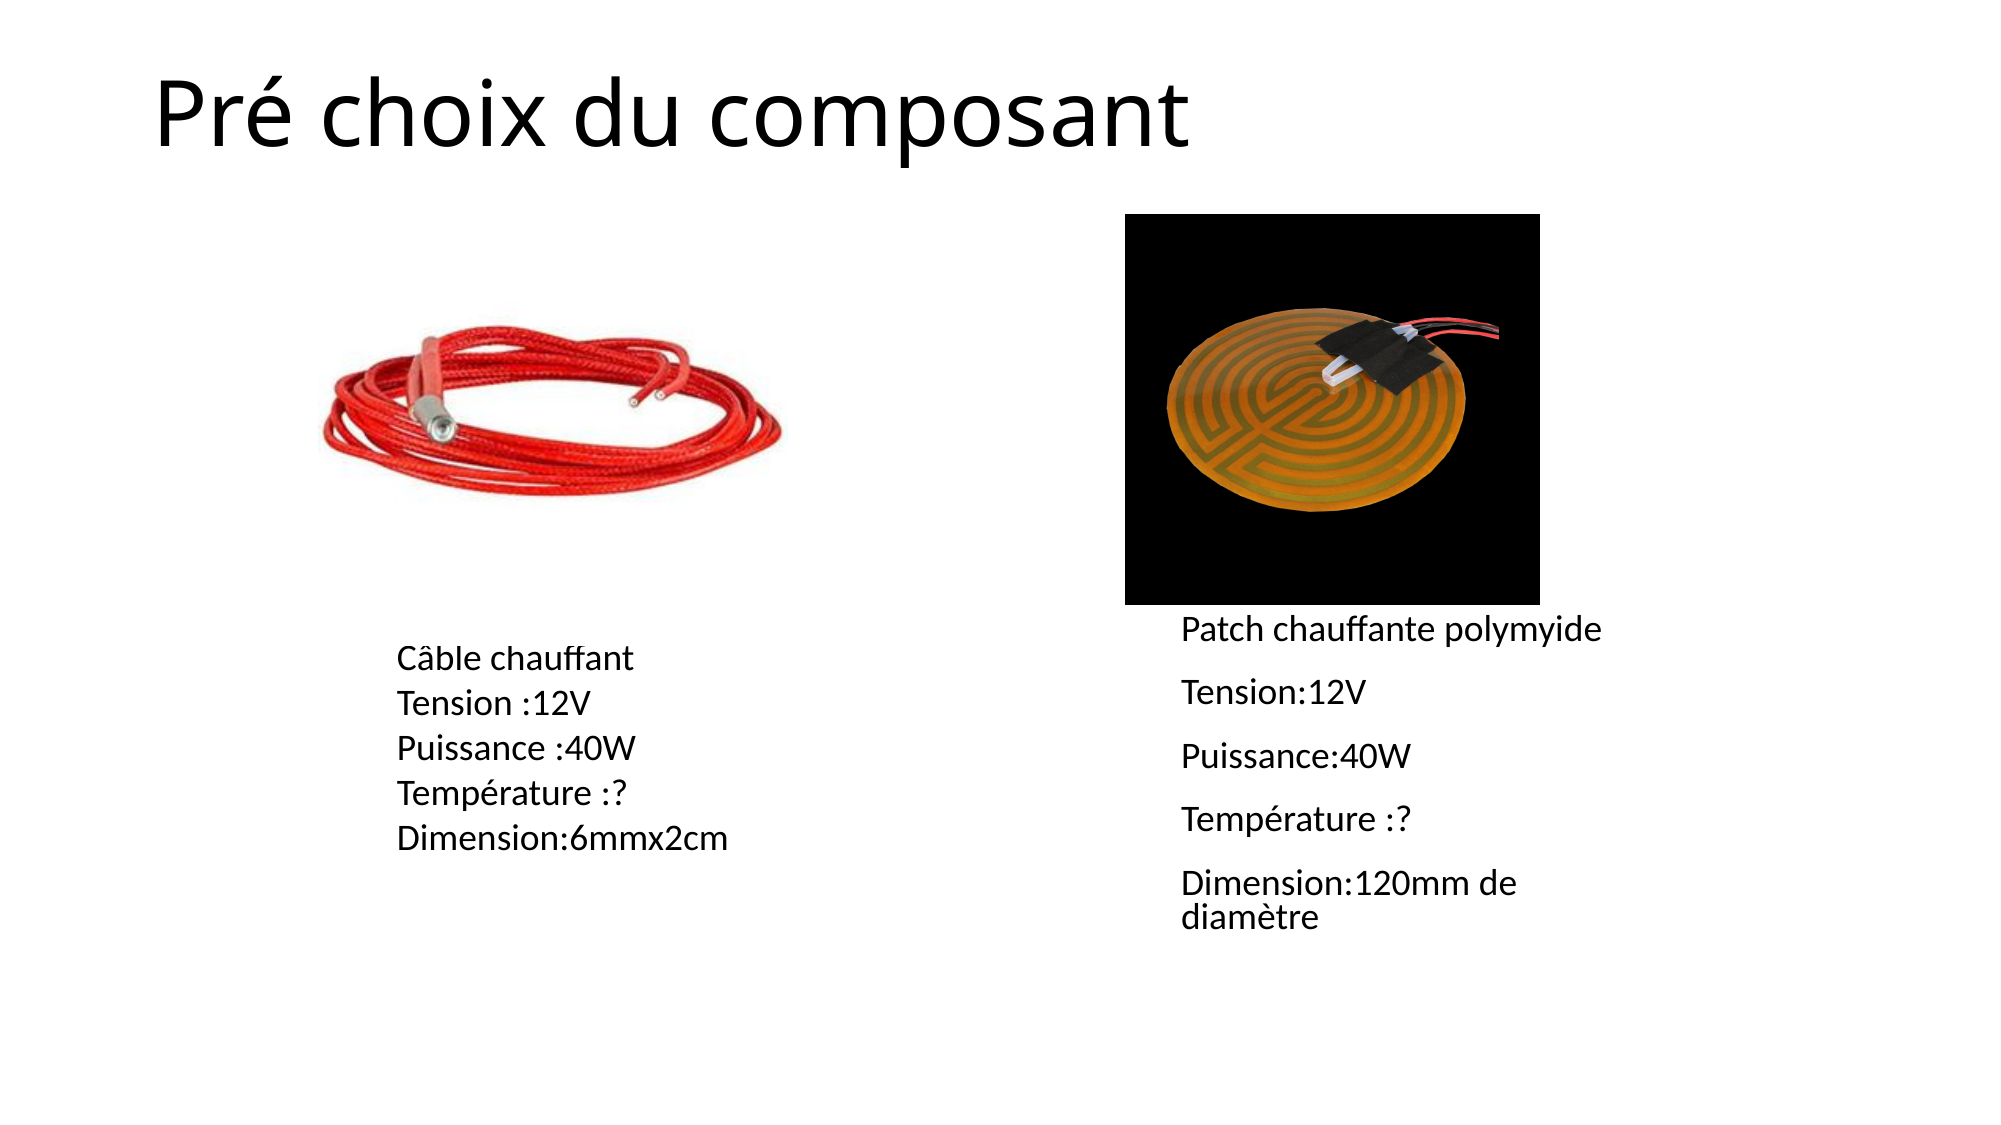

# Pré choix du composant
Patch chauffante polymyide
Tension:12V
Puissance:40W
Température :?
Dimension:120mm de diamètre
Câble chauffant
Tension :12V
Puissance :40W
Température :?
Dimension:6mmx2cm